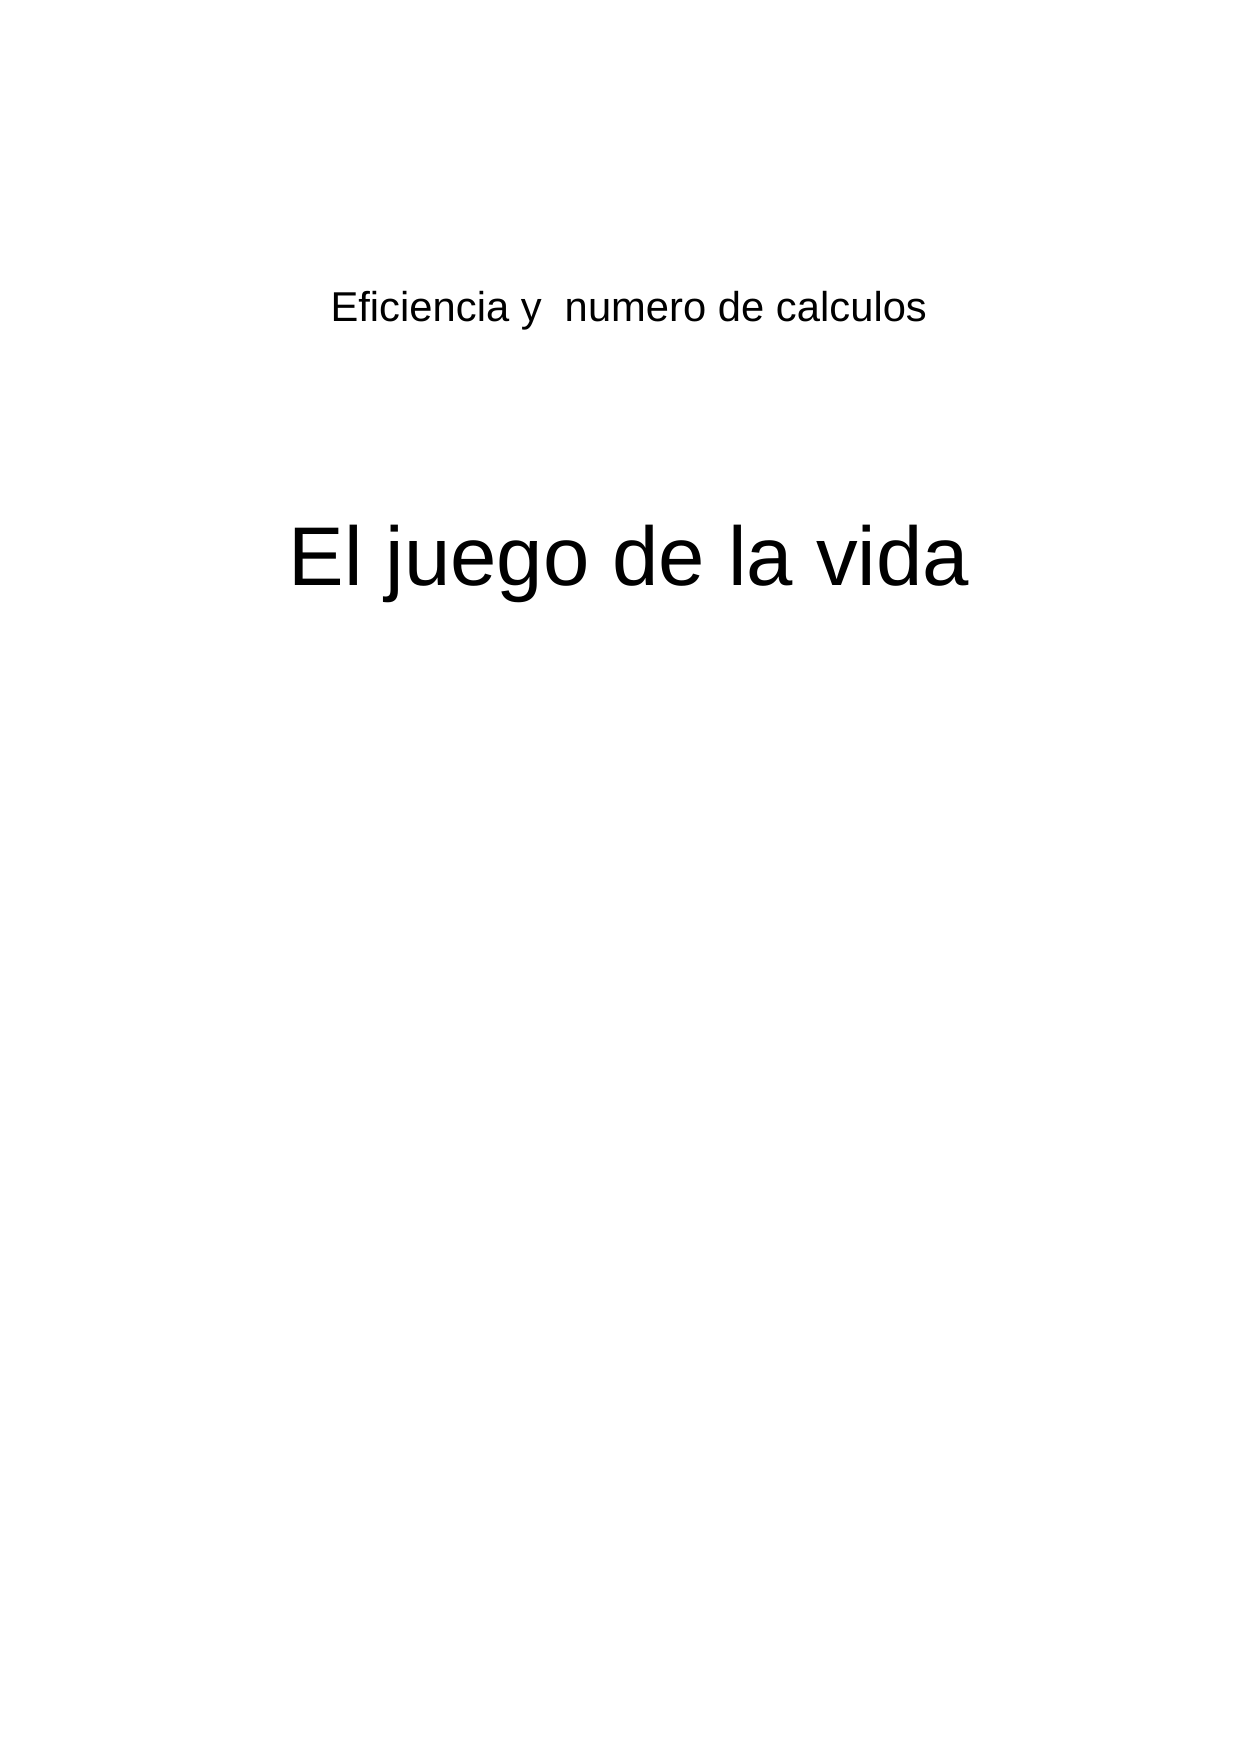

# Eficiencia y numero de calculos El juego de la vida